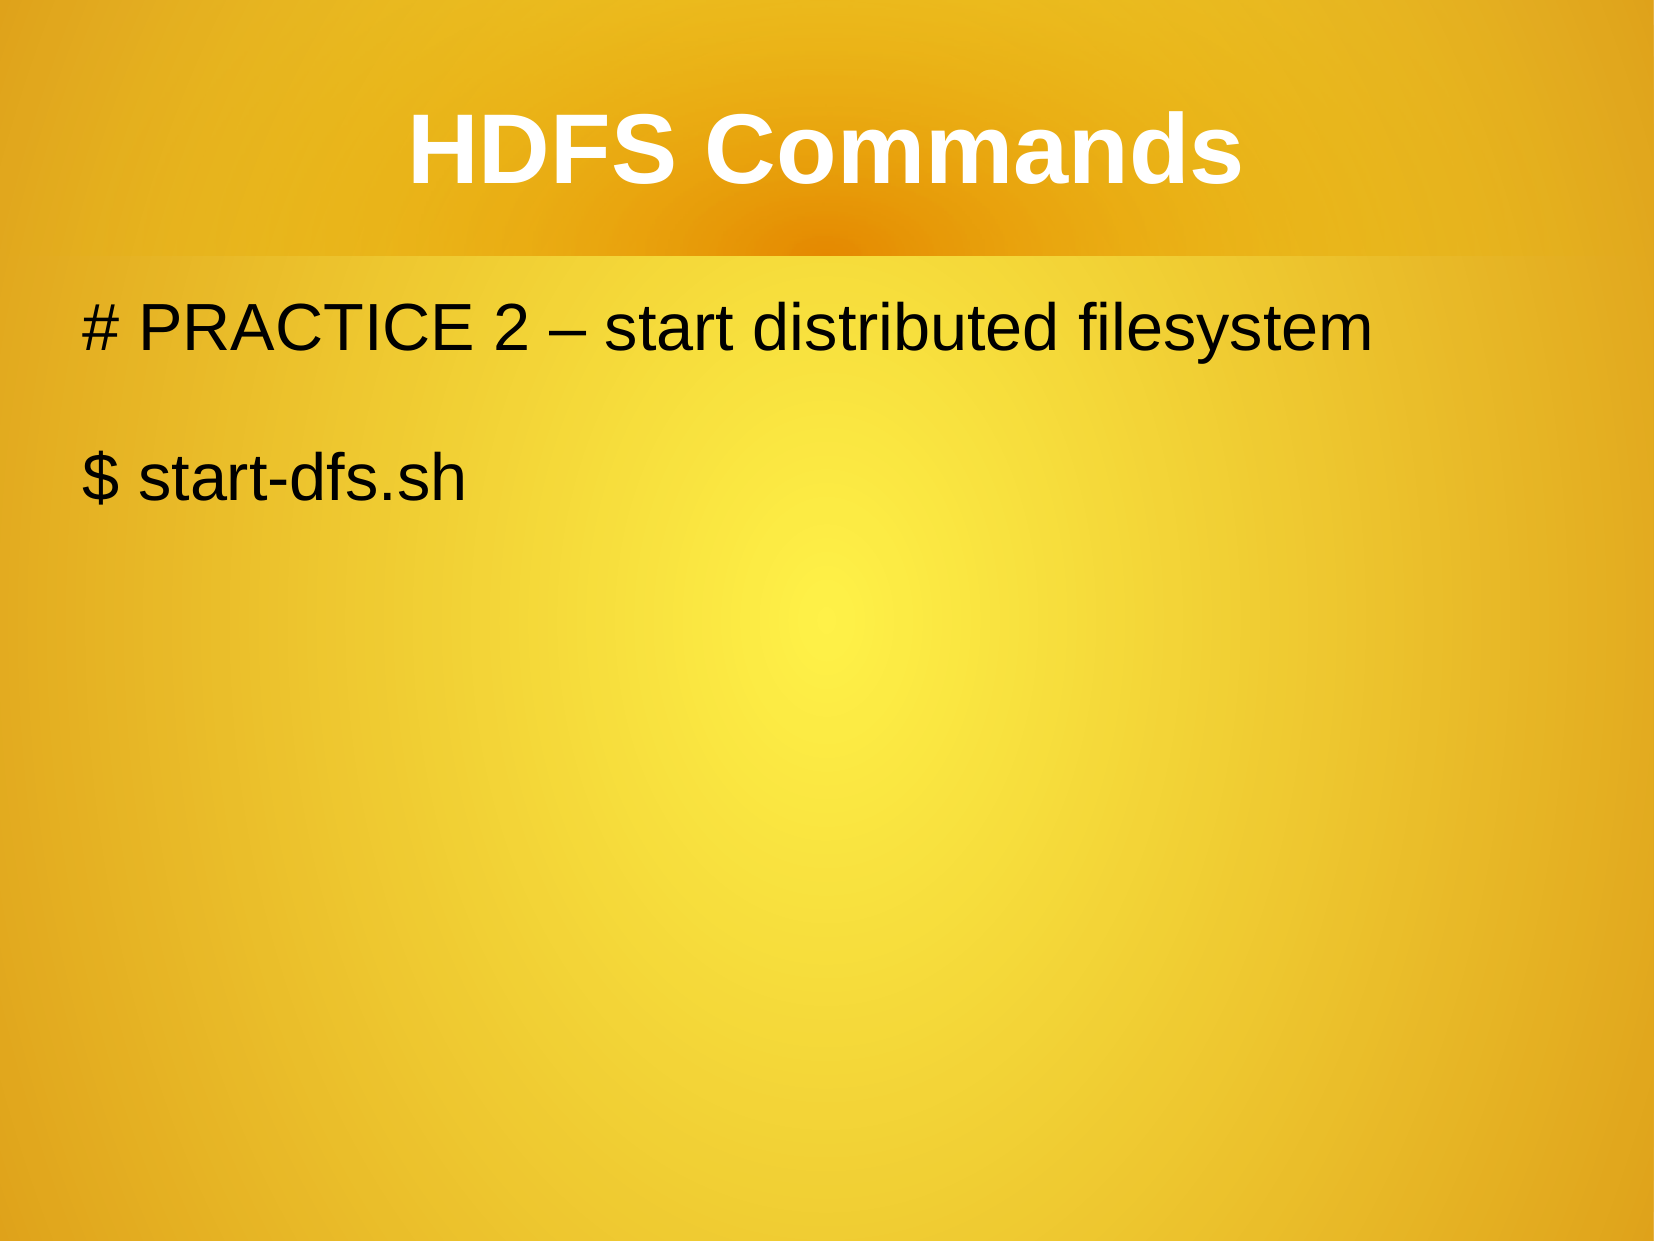

# HDFS Commands
# PRACTICE 2 – start distributed filesystem
$ start-dfs.sh